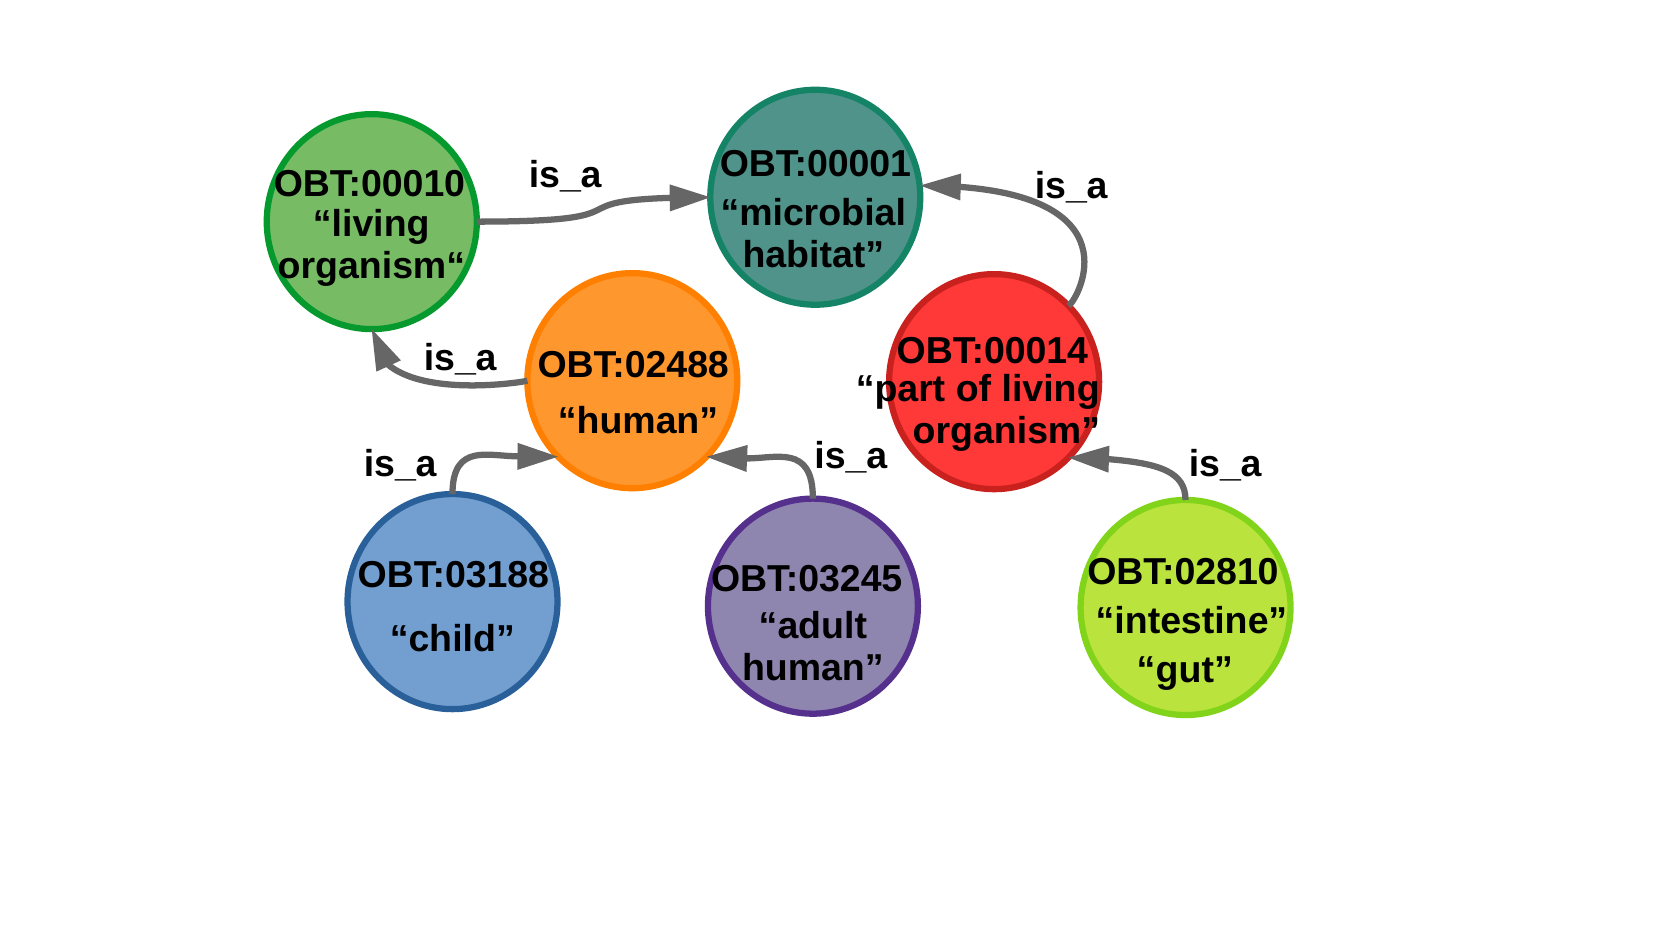

is_a
is_a
ID:002
ID: 186826
“Lactobacilliales”
“Bacteria”
is_a
ID: 562
is_a
“Escherichia coli”
“E.coli”
ID: 1358
“Lactococcus lactis”
ID: 1005542
is_a
“Escherichia coli EC1847”
OBT:00001
is_a
OBT:00010
is_a
“microbial habitat”
“living organism“
OBT:00014
is_a
OBT:02488
“part of living organism”
“human”
is_a
is_a
is_a
OBT:02810
OBT:03188
OBT:03245
“intestine”
“adult human”
“child”
“gut”